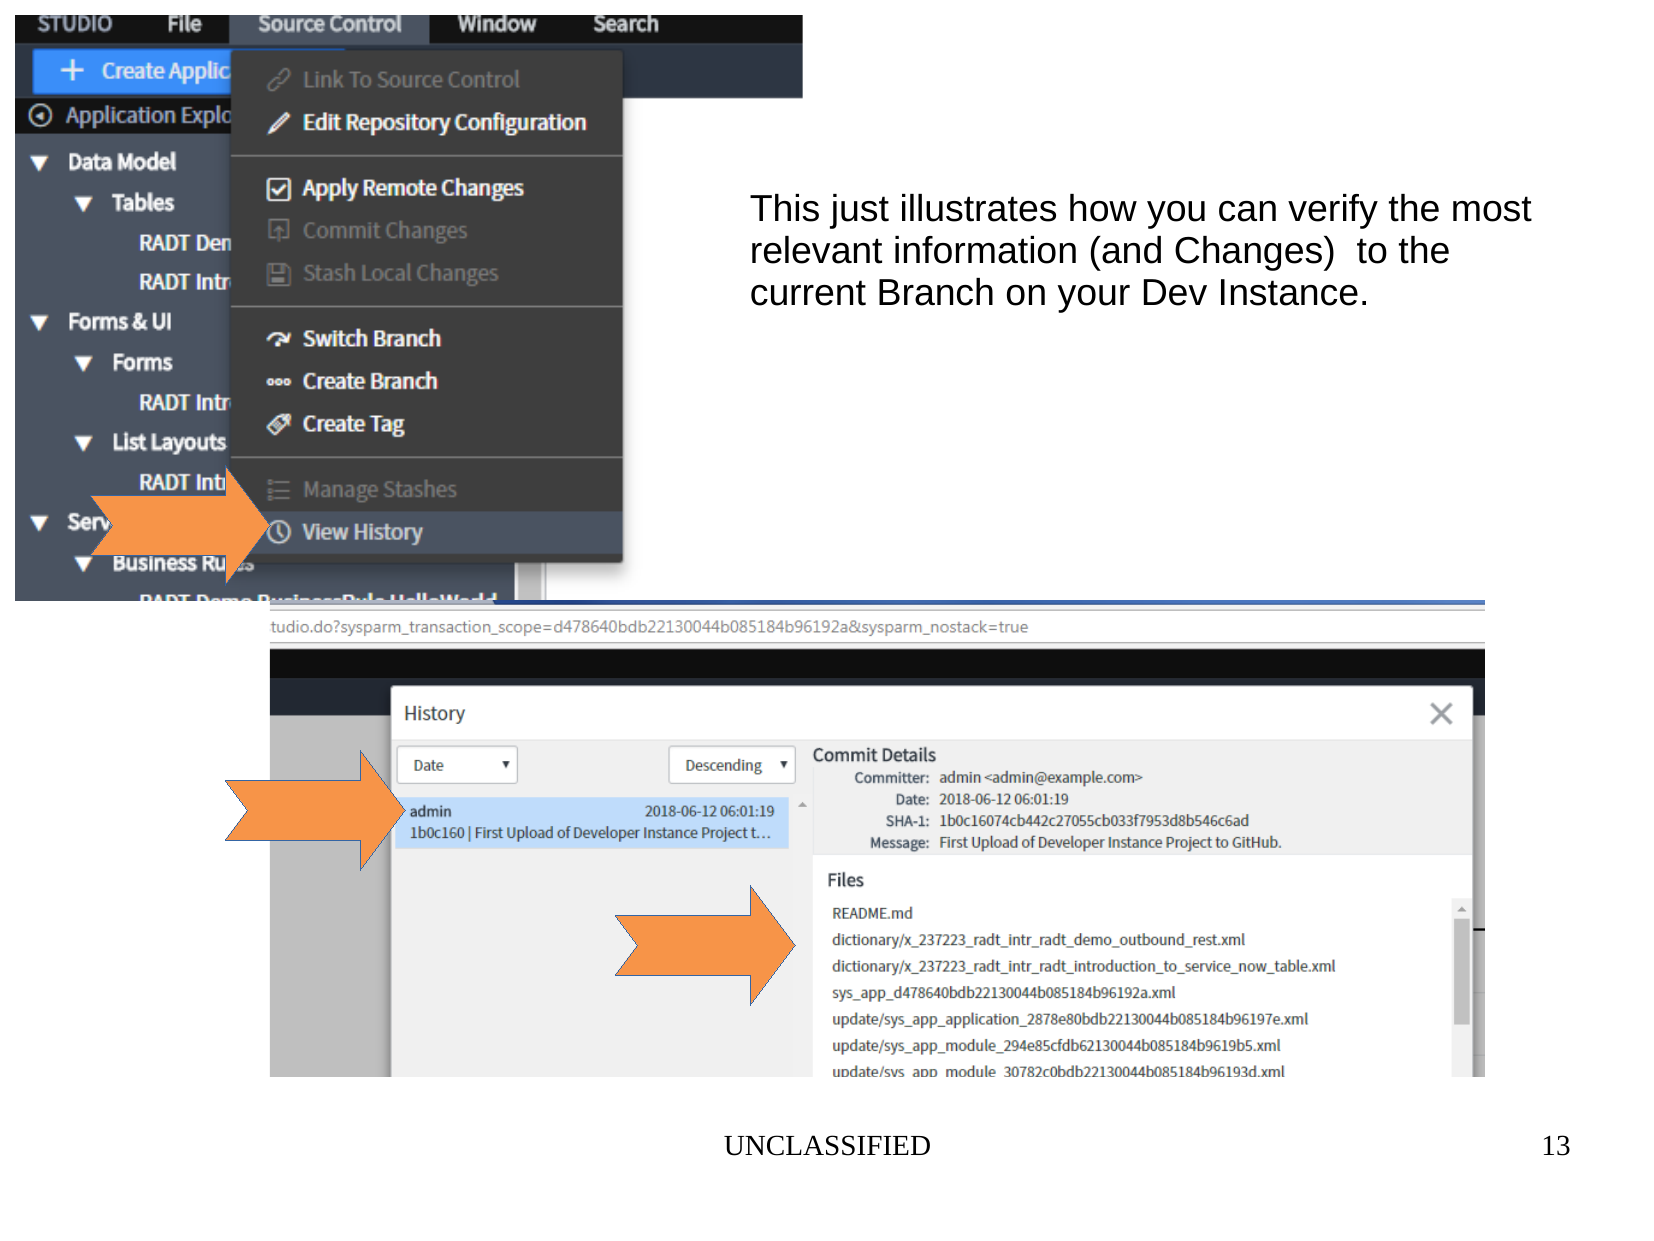

This just illustrates how you can verify the most relevant information (and Changes) to the current Branch on your Dev Instance.
UNCLASSIFIED
13